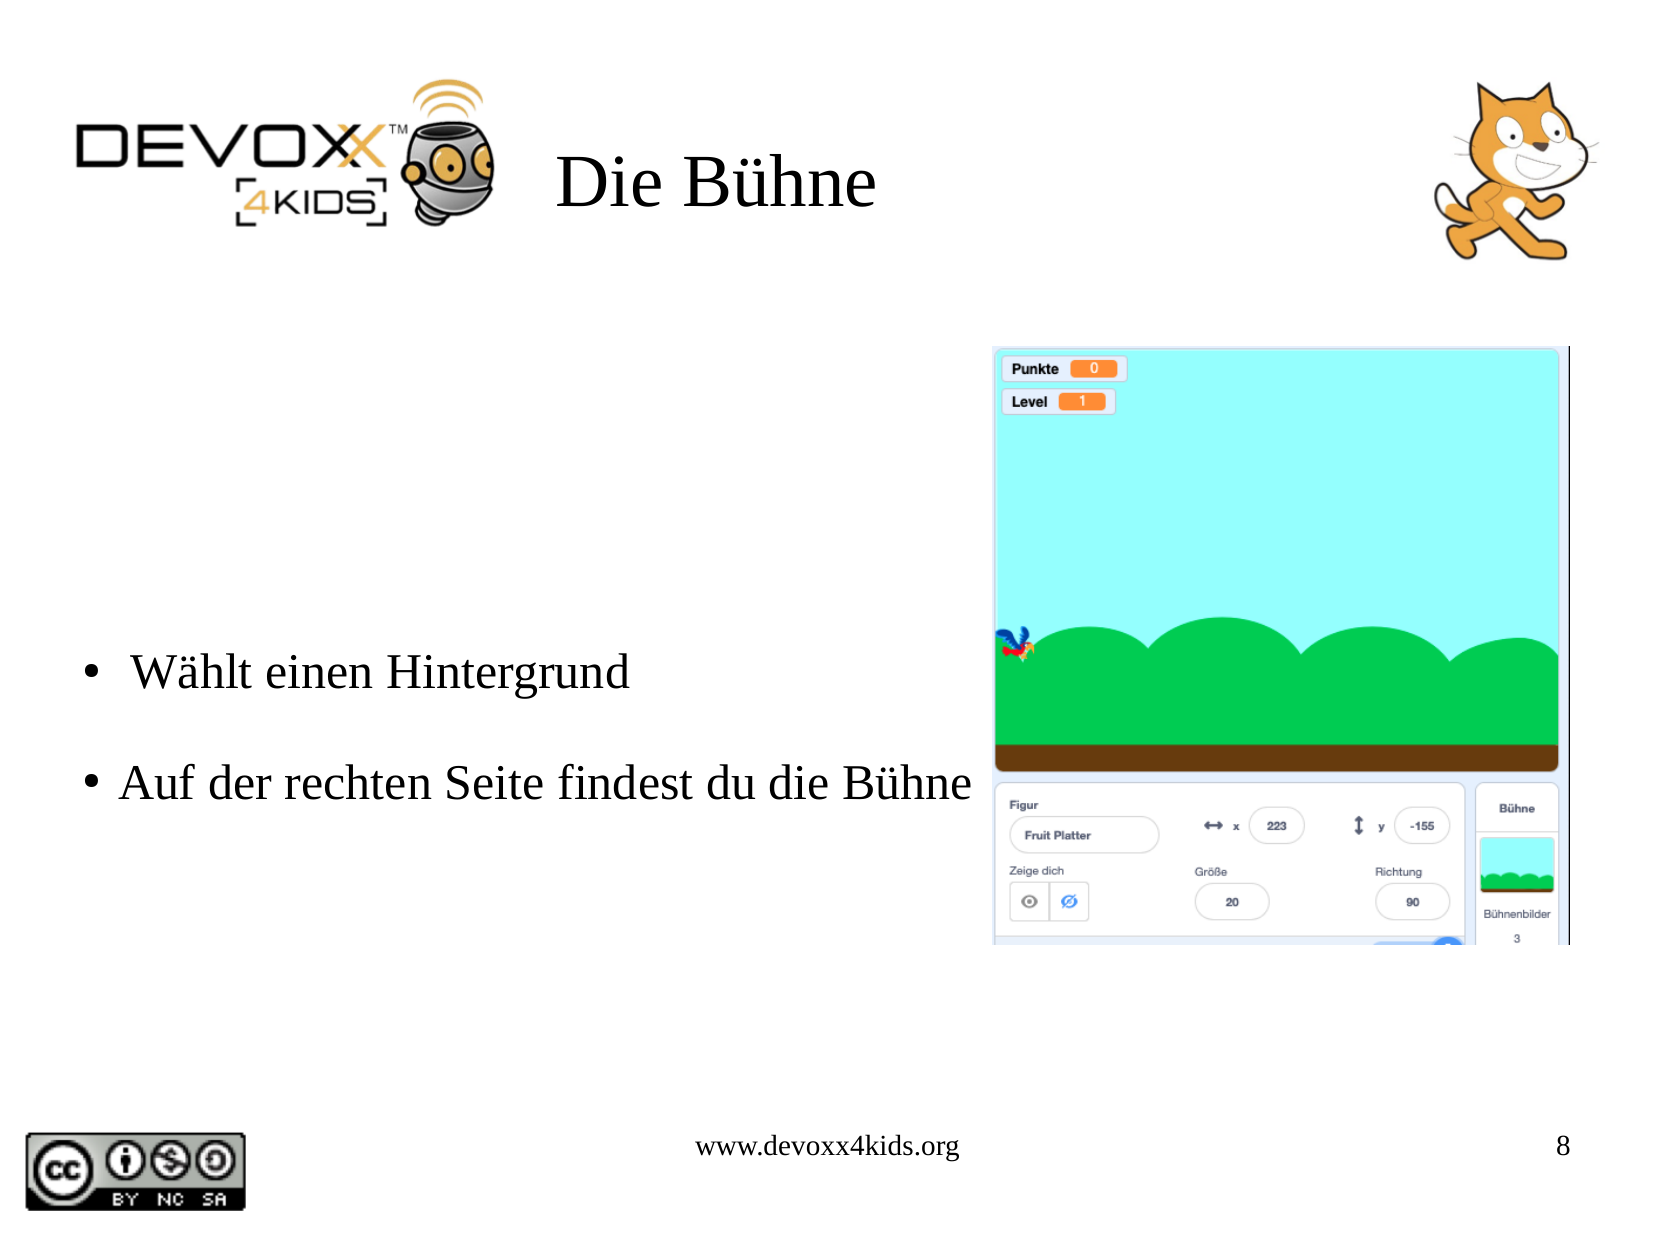

# Die Bühne
 Wählt einen Hintergrund
Auf der rechten Seite findest du die Bühne
www.devoxx4kids.org
8